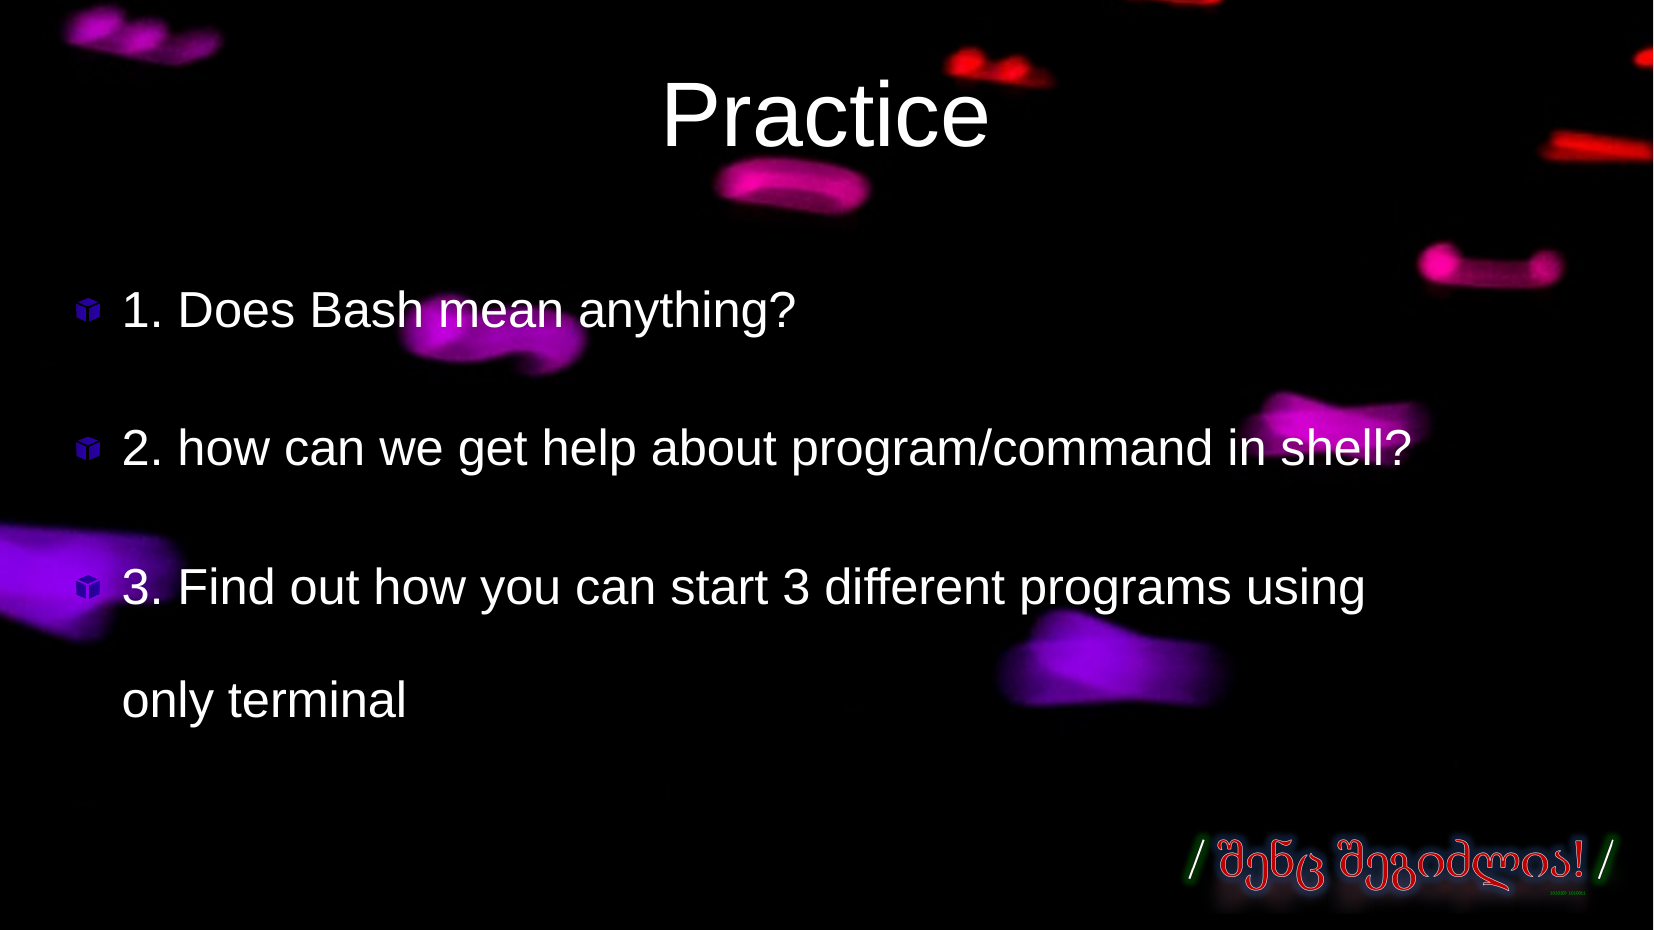

# Practice
1. Does Bash mean anything?
2. how can we get help about program/command in shell?
3. Find out how you can start 3 different programs using only terminal